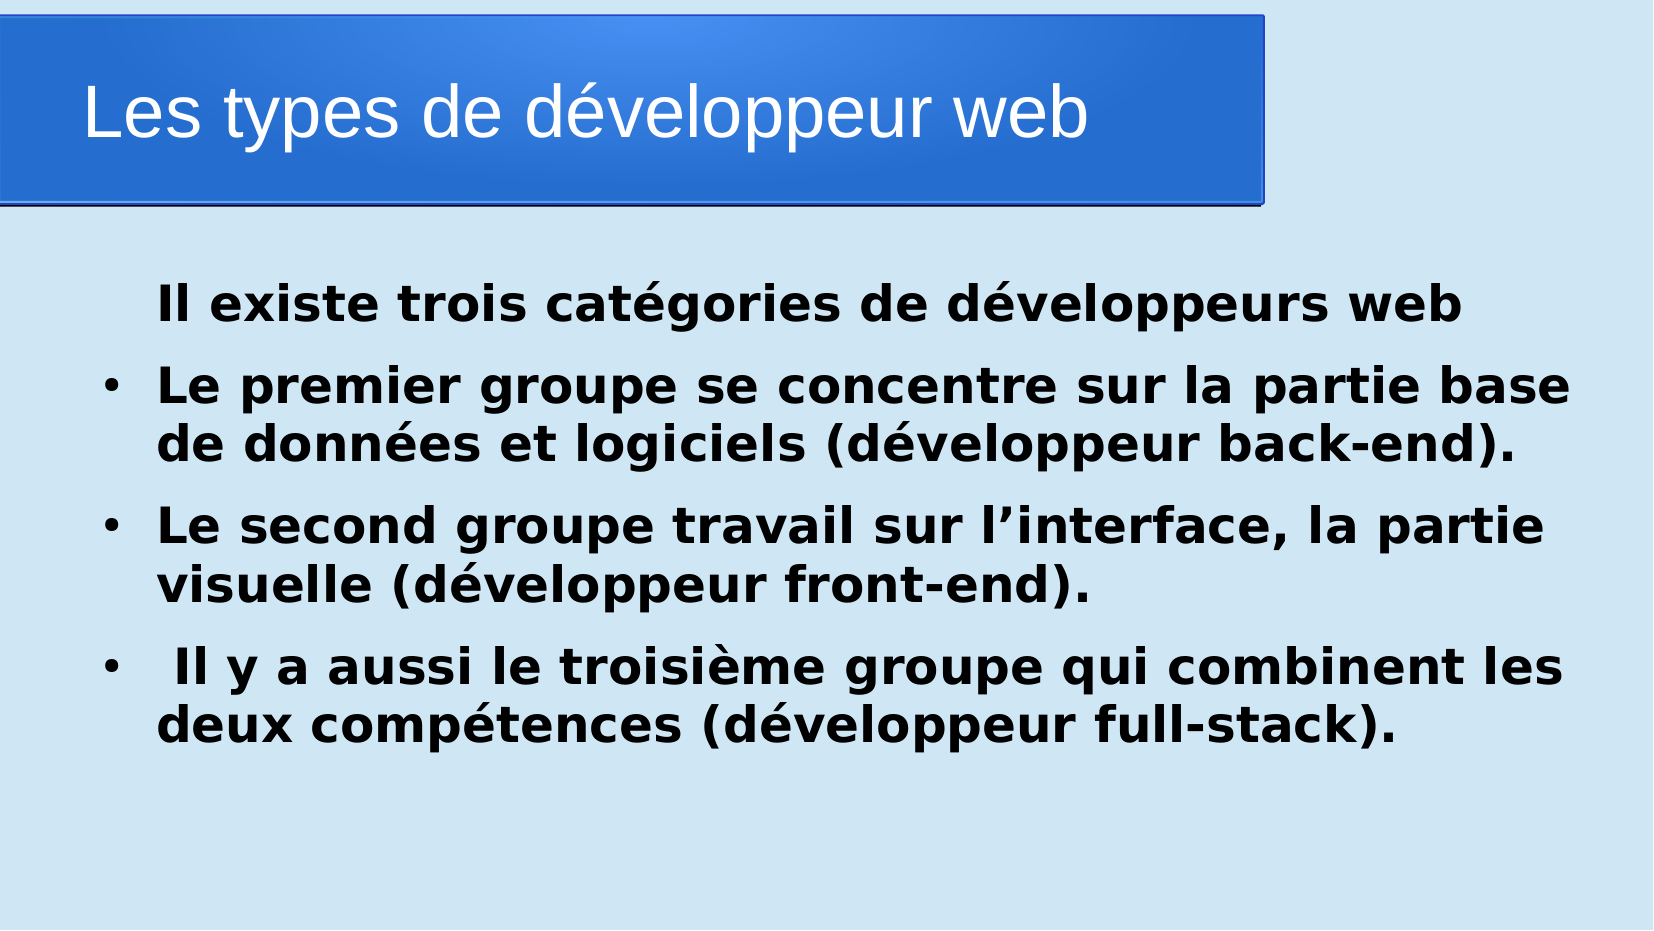

# Les types de développeur web
Il existe trois catégories de développeurs web
Le premier groupe se concentre sur la partie base de données et logiciels (développeur back-end).
Le second groupe travail sur l’interface, la partie visuelle (développeur front-end).
 Il y a aussi le troisième groupe qui combinent les deux compétences (développeur full-stack).